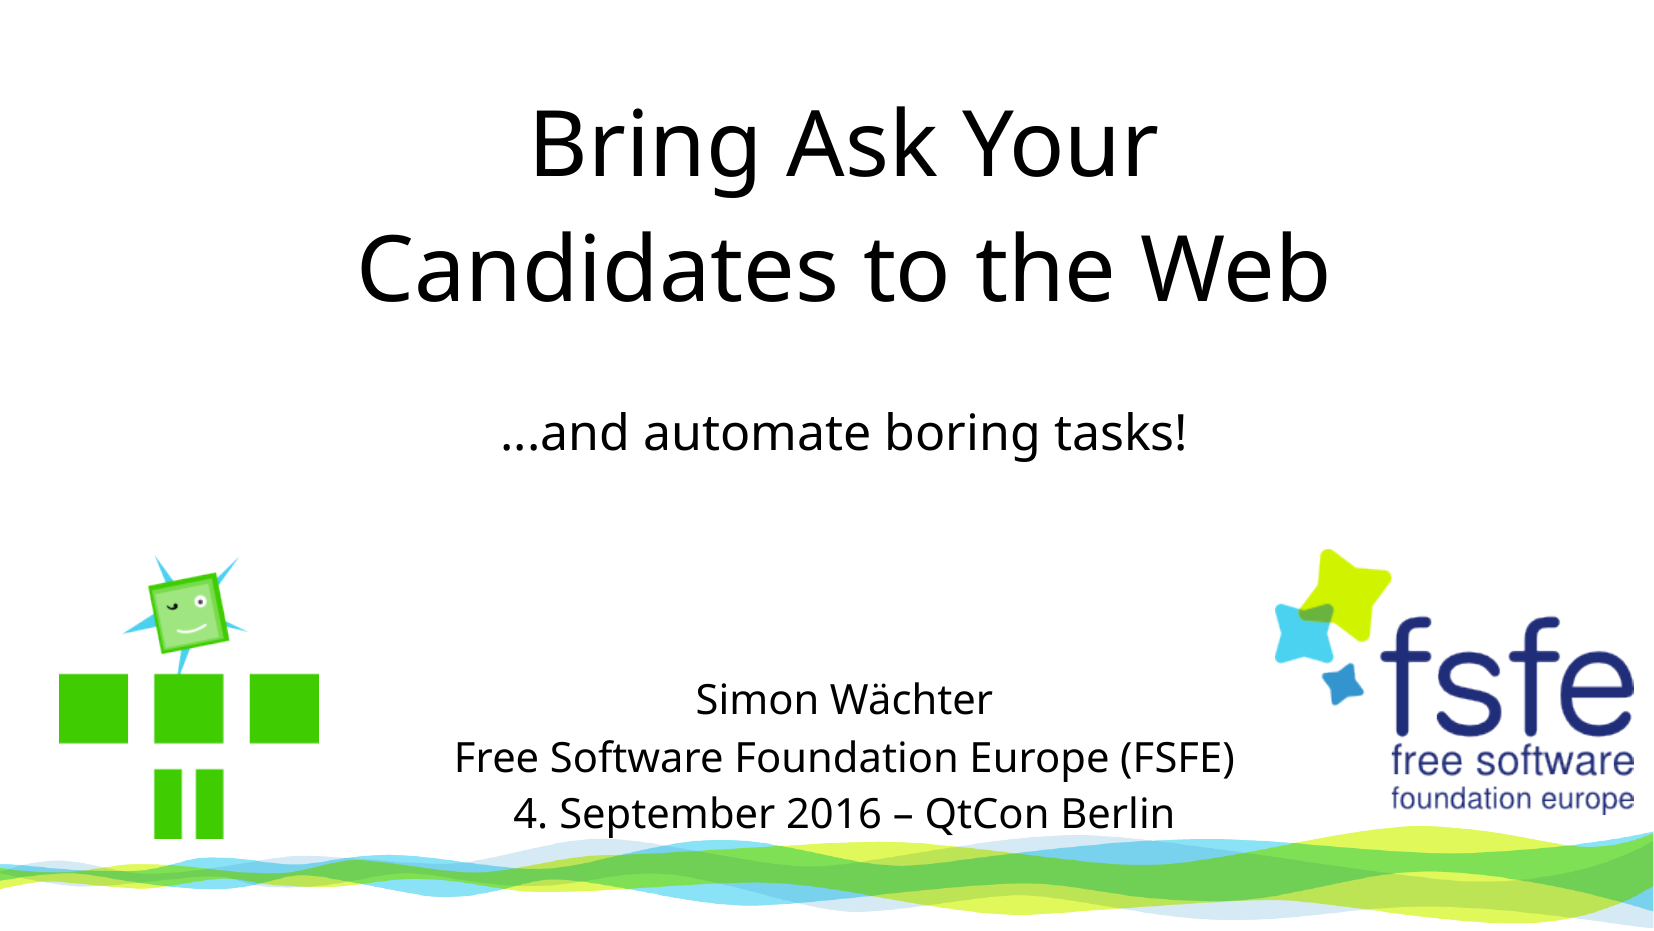

# Bring Ask Your Candidates to the Web
...and automate boring tasks!
Simon Wächter
Free Software Foundation Europe (FSFE)
4. September 2016 – QtCon Berlin